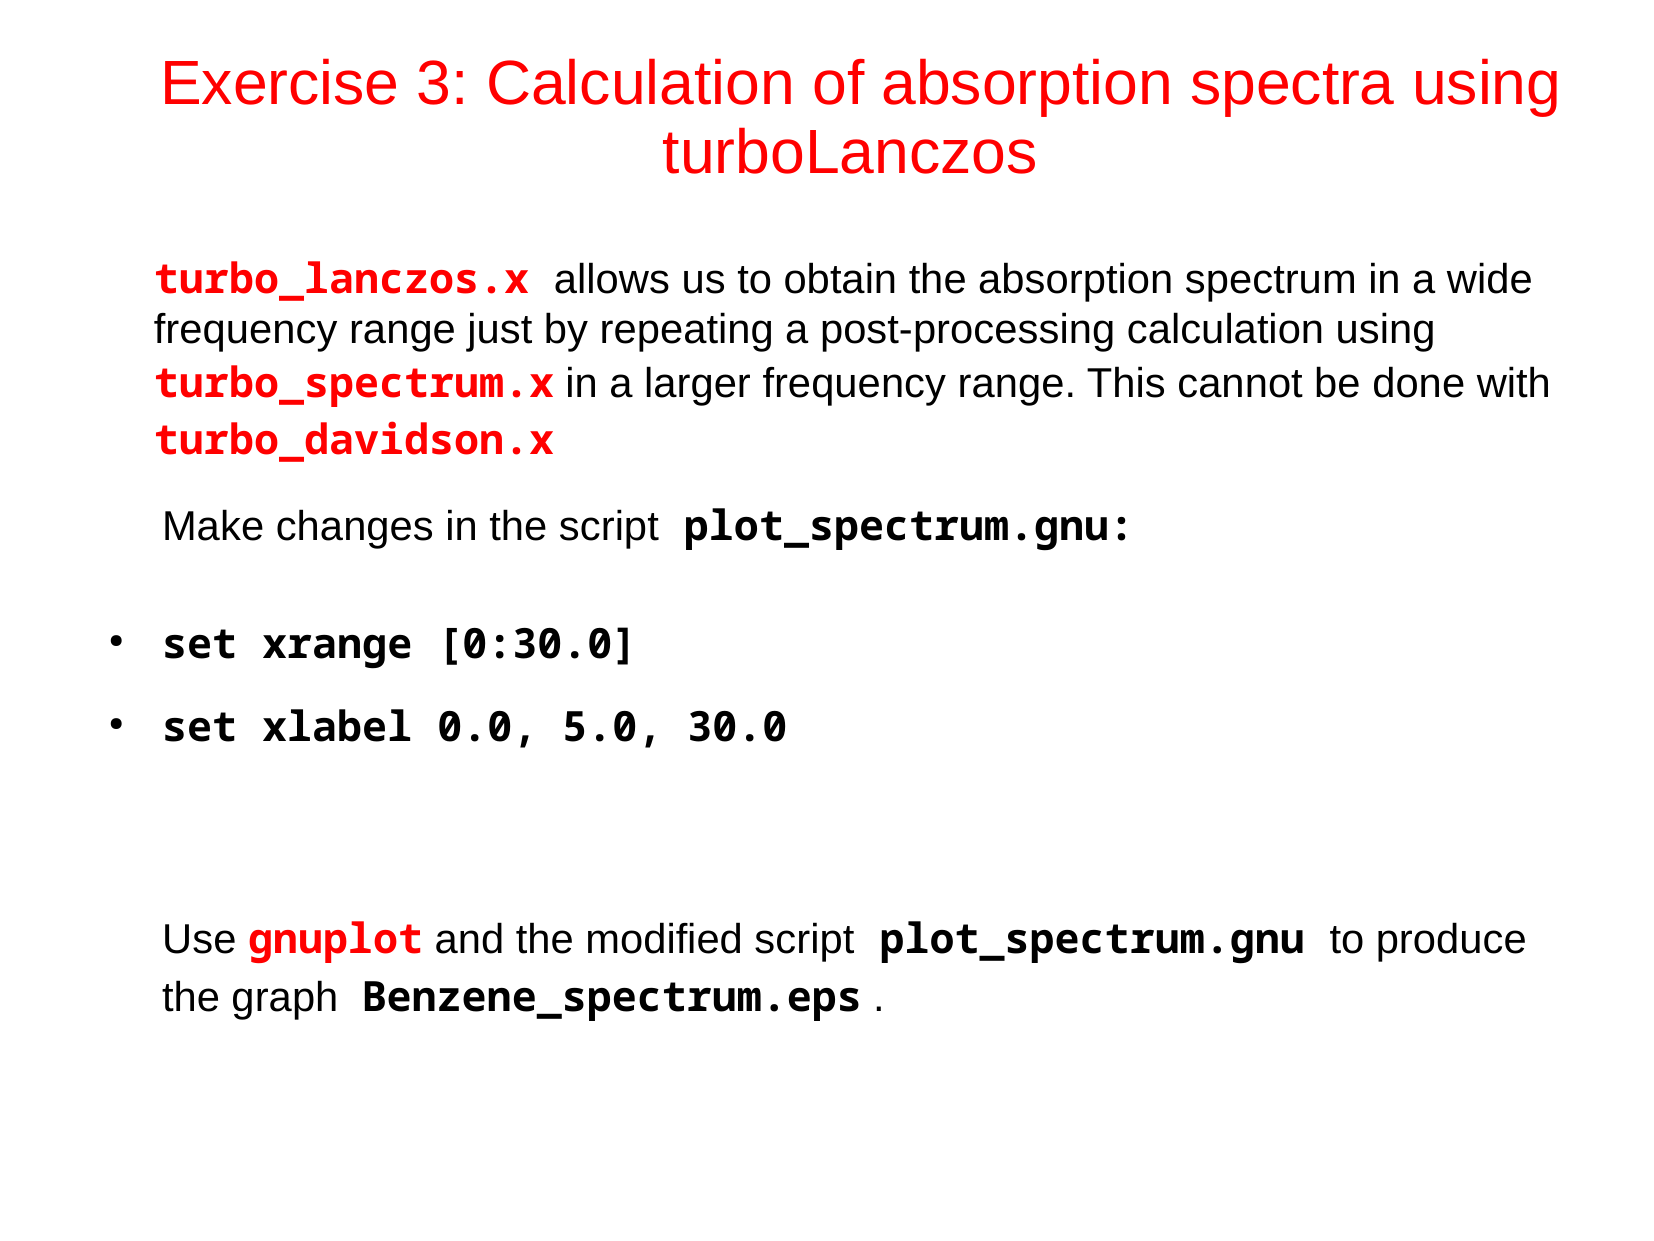

Exercise 3: Calculation of absorption spectra using turboLanczos
# turbo_lanczos.x allows us to obtain the absorption spectrum in a wide frequency range just by repeating a post-processing calculation using turbo_spectrum.x in a larger frequency range. This cannot be done with turbo_davidson.x
Make changes in the script plot_spectrum.gnu:
set xrange [0:30.0]
set xlabel 0.0, 5.0, 30.0
Use gnuplot and the modified script plot_spectrum.gnu to produce the graph Benzene_spectrum.eps .